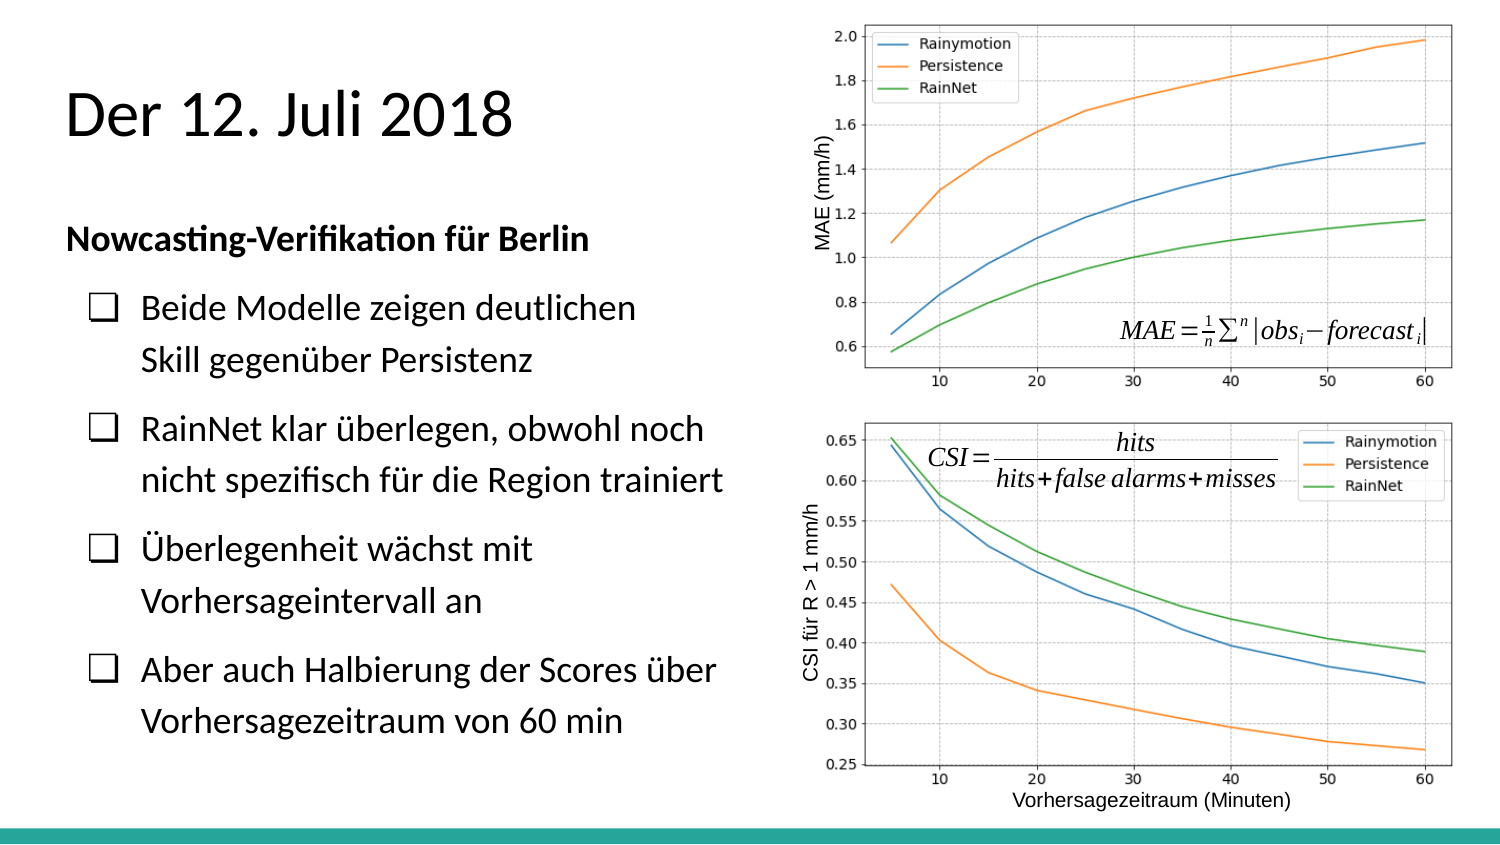

Der 12. Juli 2018
MAE (mm/h)
Nowcasting-Verifikation für Berlin
Beide Modelle zeigen deutlichen
Skill gegenüber Persistenz
RainNet klar überlegen, obwohl noch
nicht spezifisch für die Region trainiert
Überlegenheit wächst mit
Vorhersageintervall an
Aber auch Halbierung der Scores über
Vorhersagezeitraum von 60 min
CSI für R > 1 mm/h
Vorhersagezeitraum (Minuten)